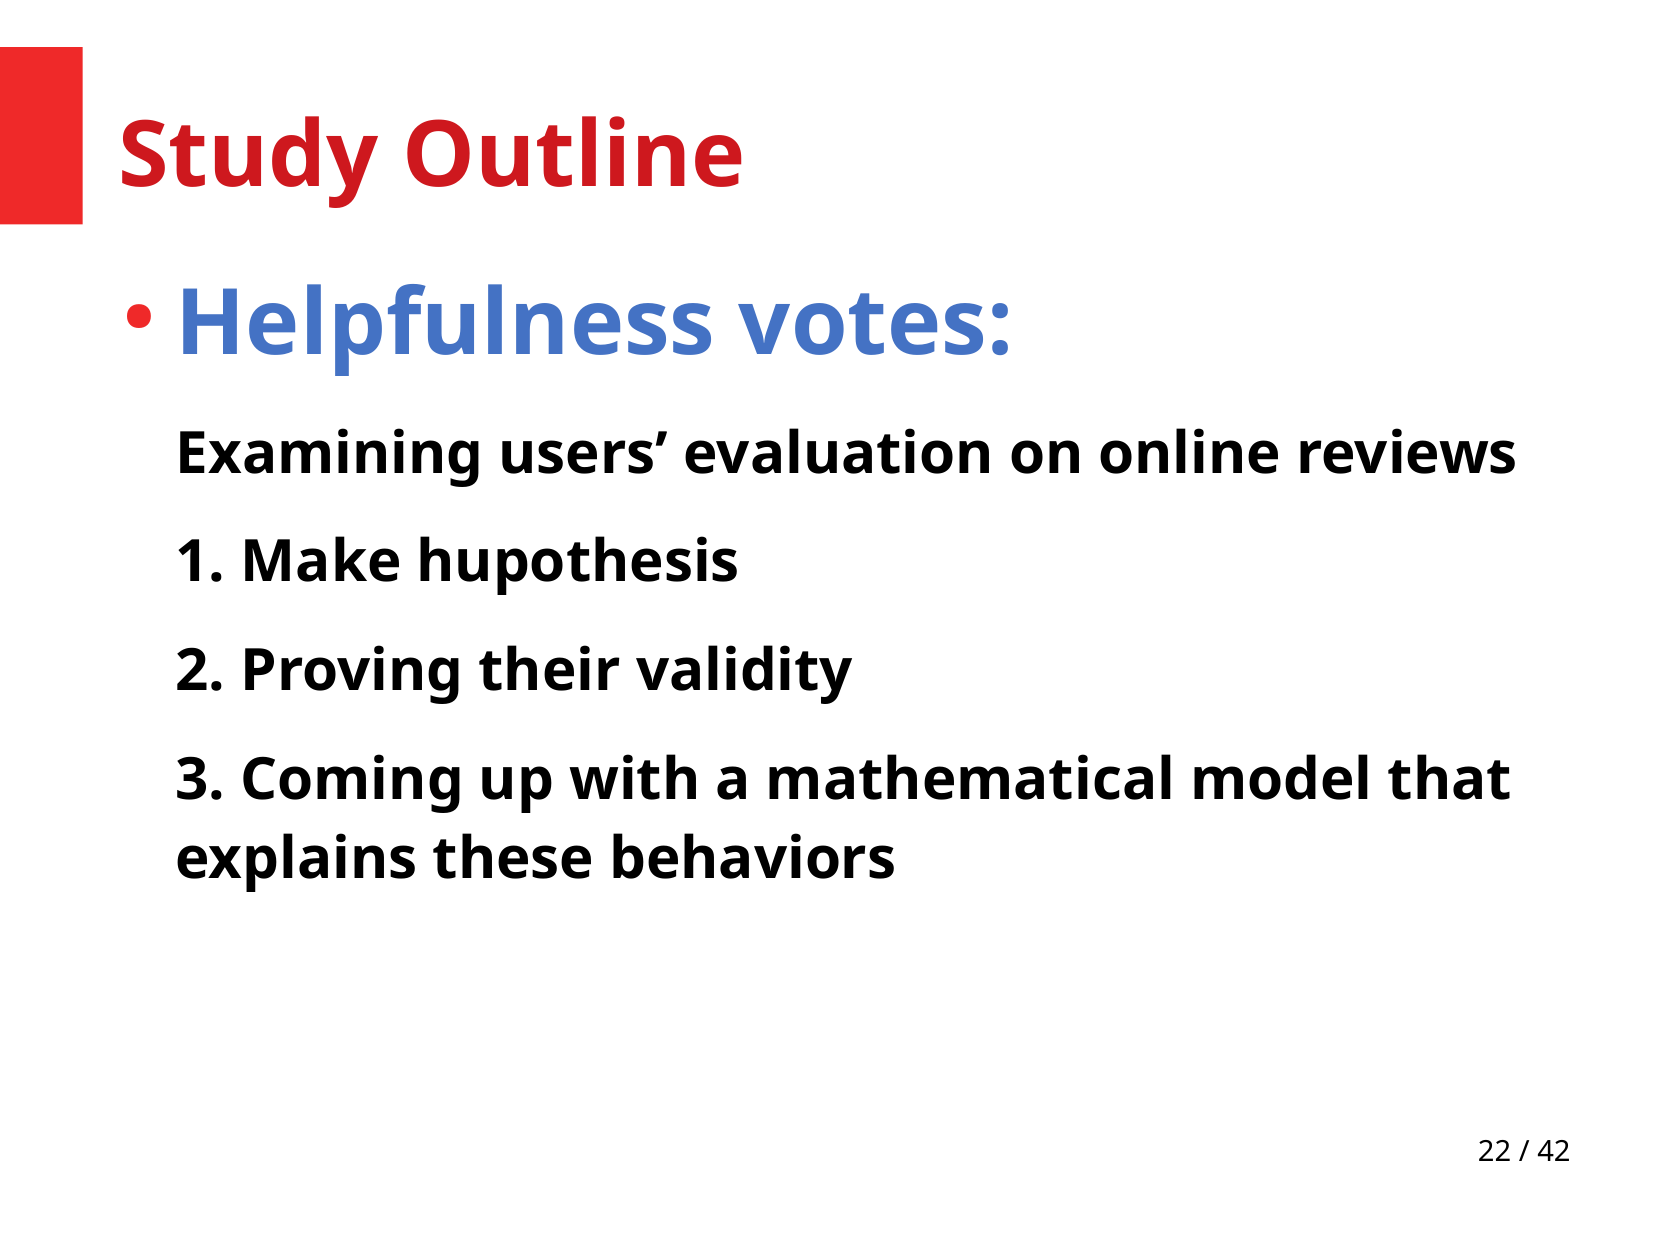

# Study Outline
Helpfulness votes:
Examining users’ evaluation on online reviews
1. Make hupothesis
2. Proving their validity
3. Coming up with a mathematical model that explains these behaviors
22